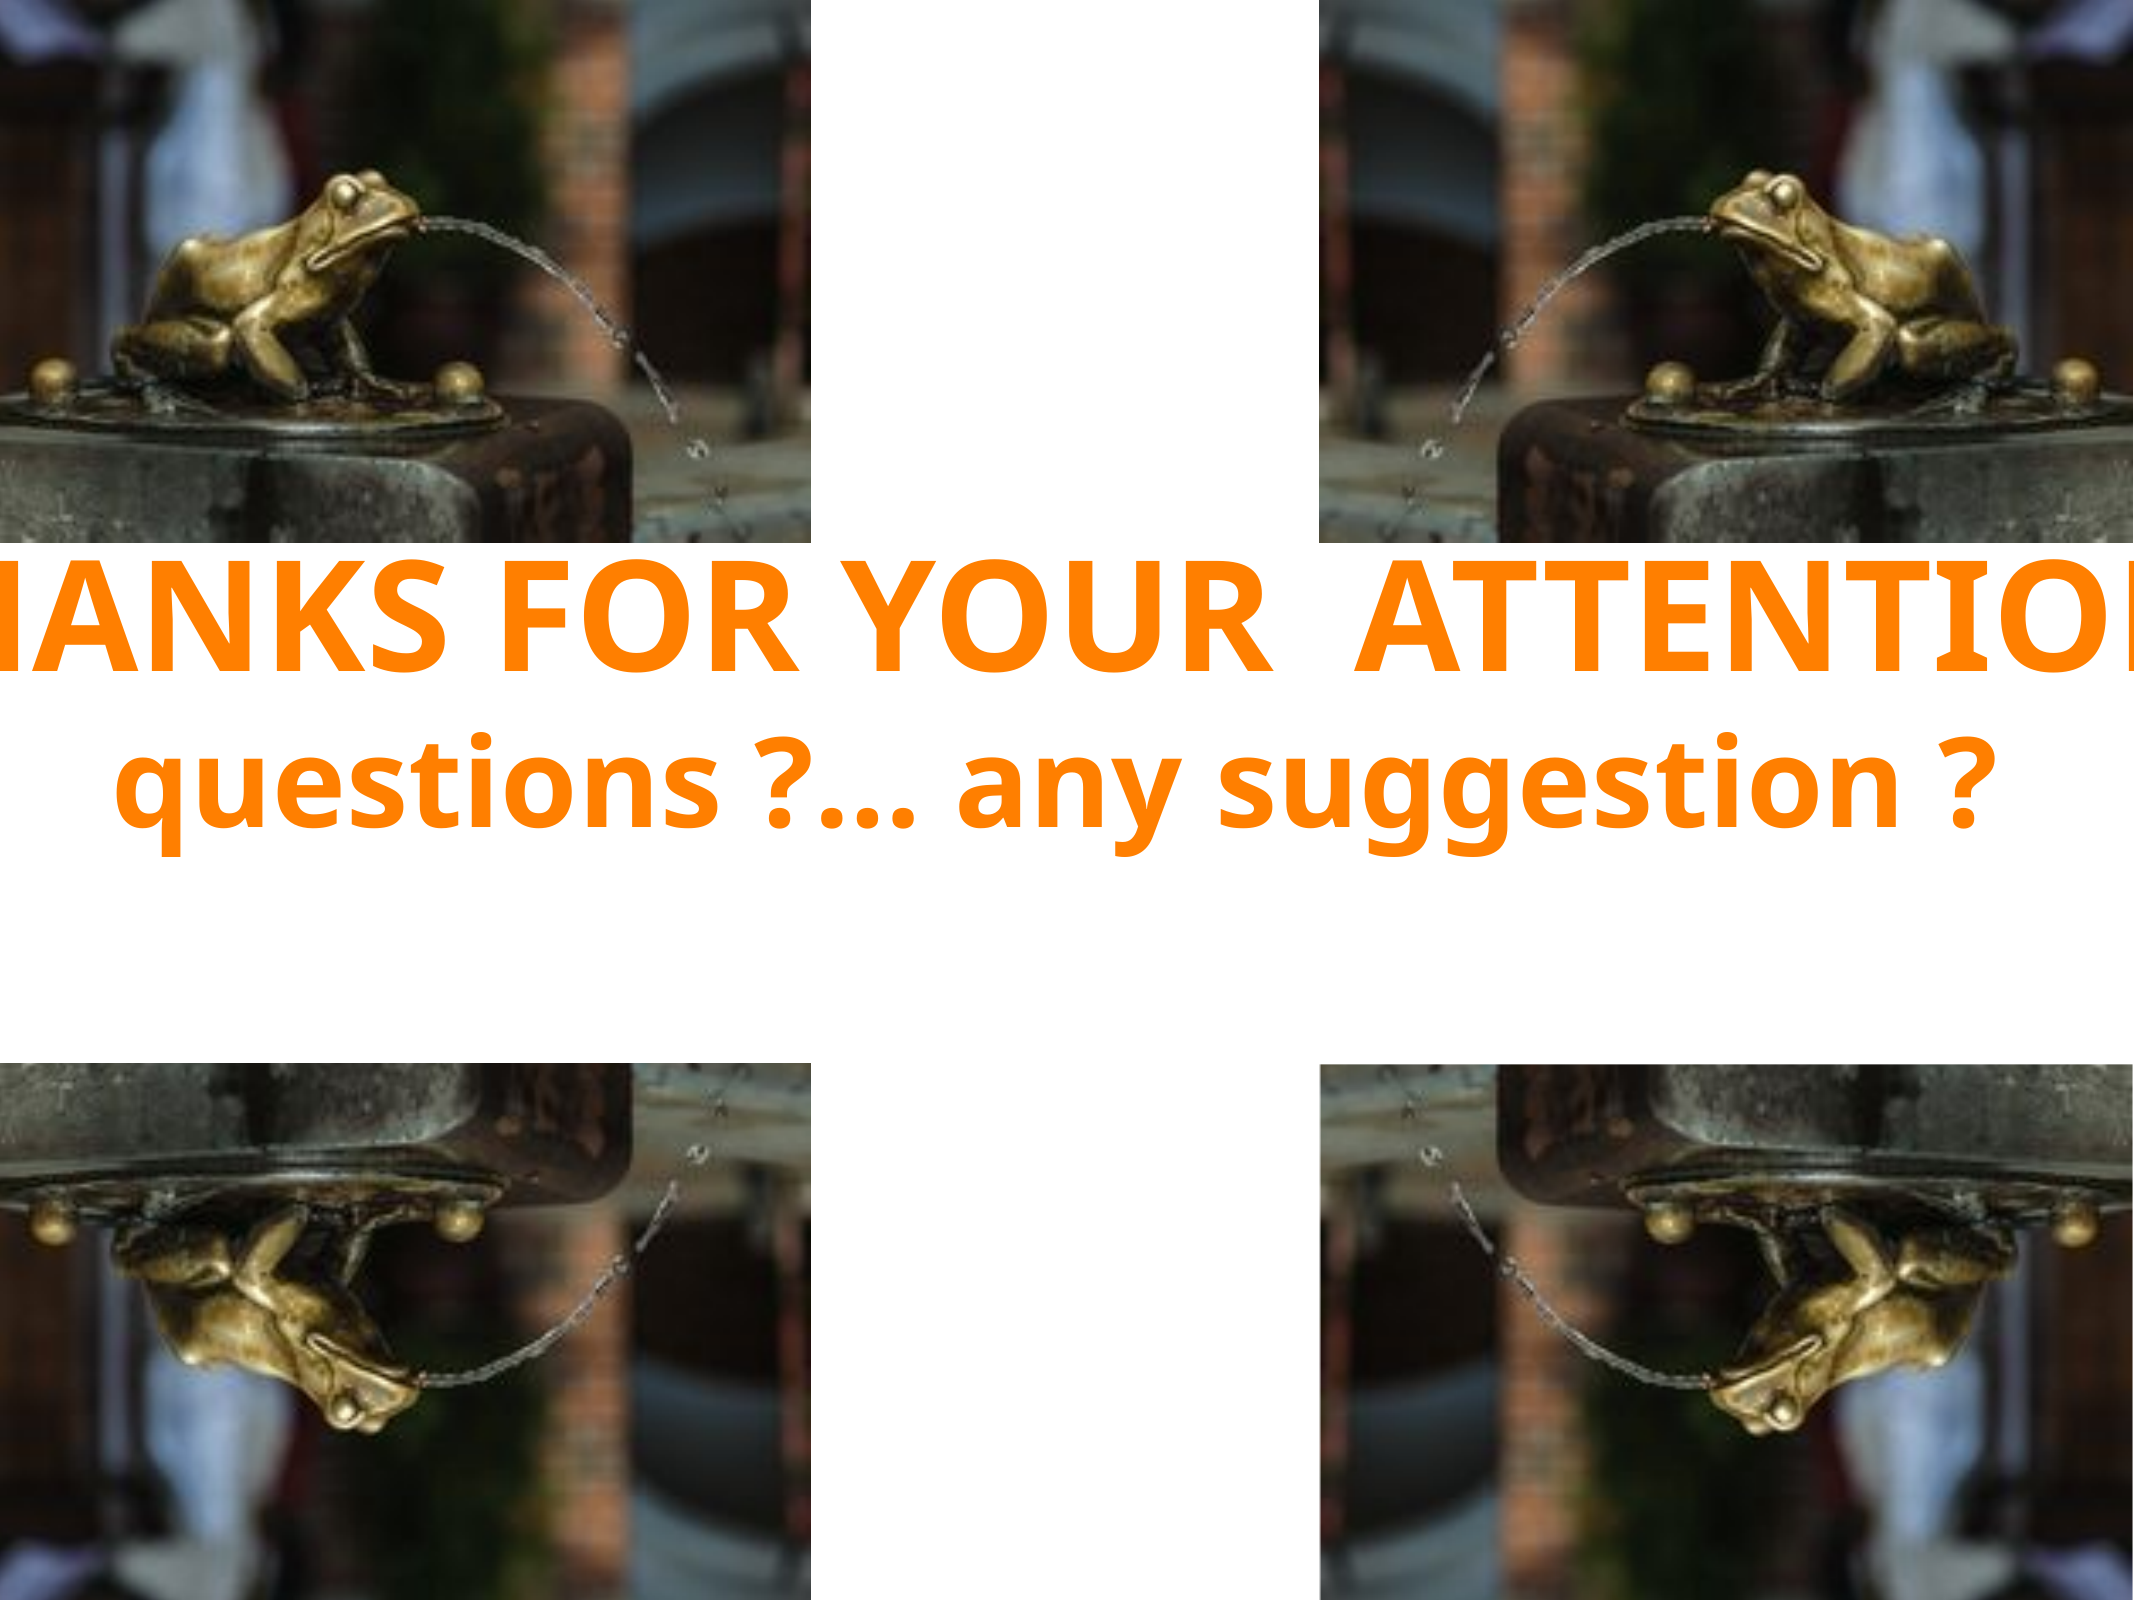

# THANKS FOR YOUR ATTENTION! questions ?… any suggestion ?
64